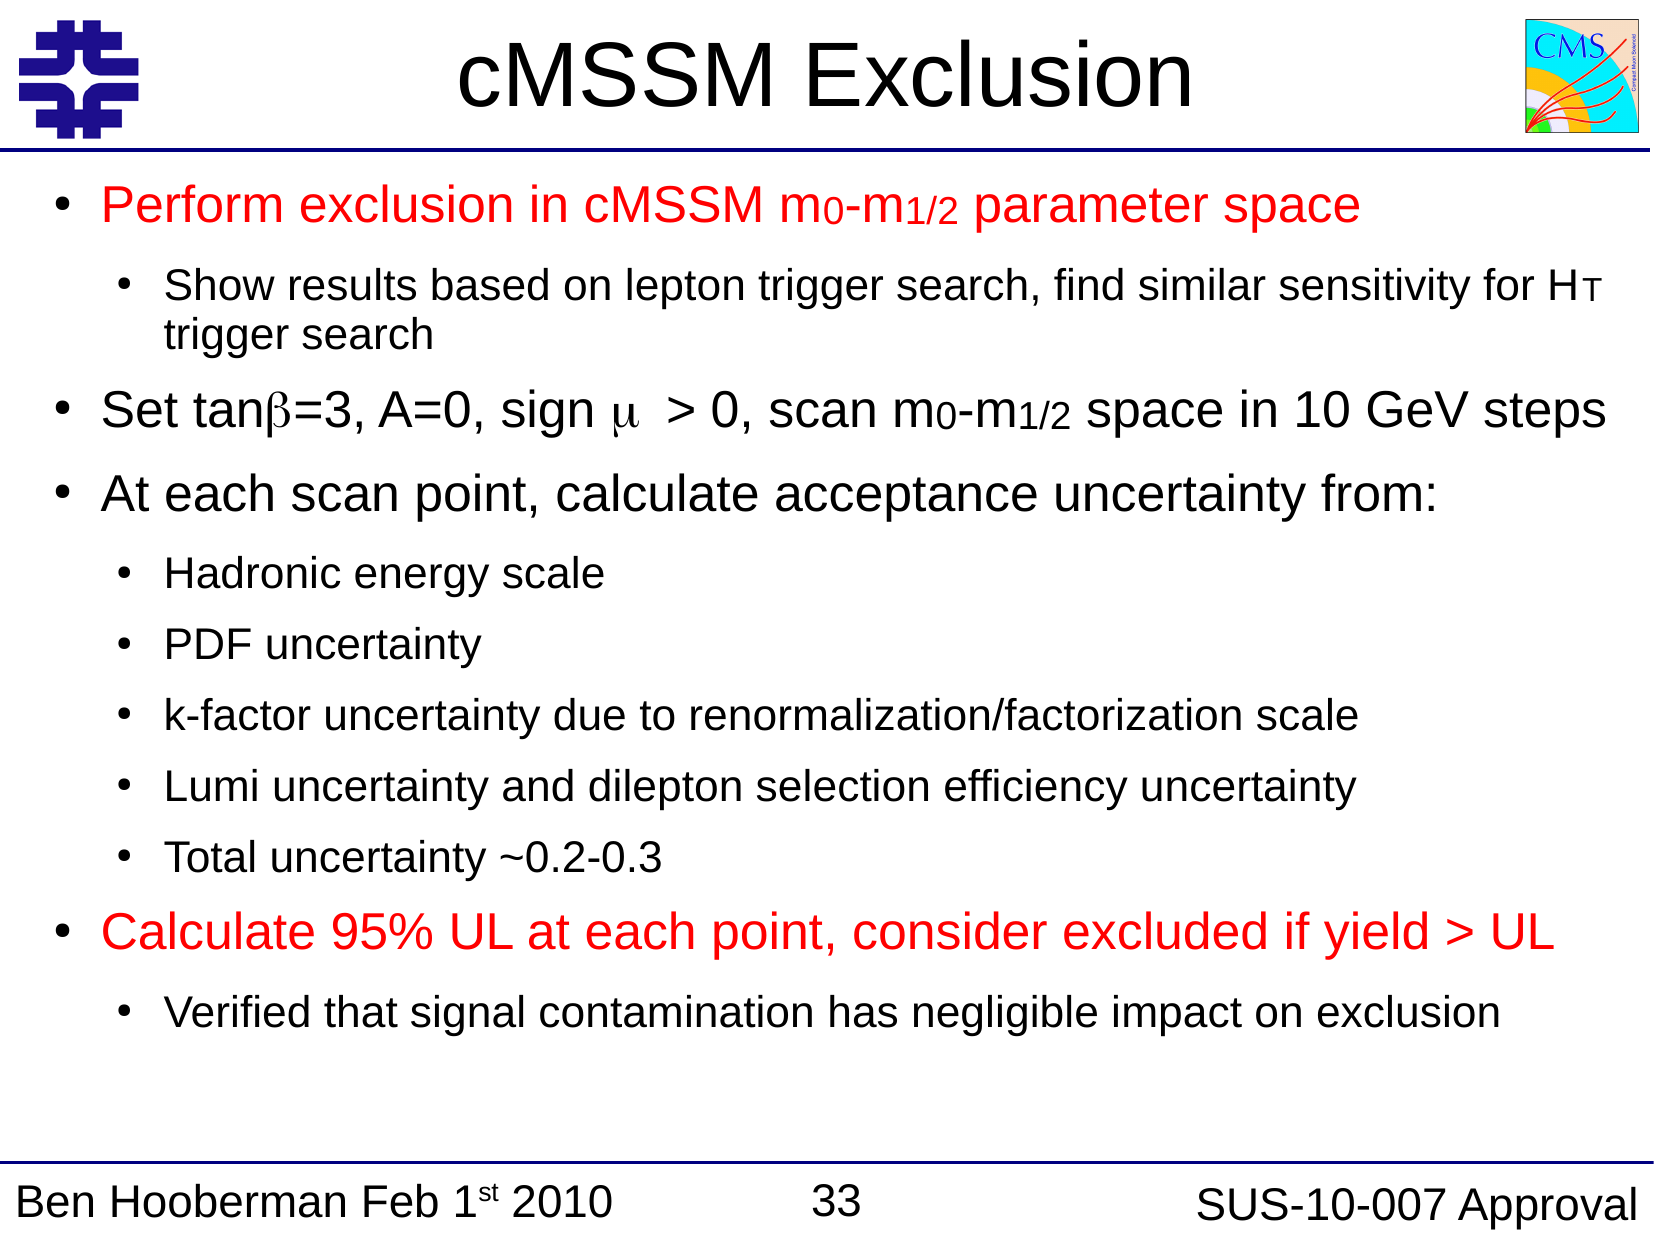

# cMSSM Exclusion
Perform exclusion in cMSSM m0-m1/2 parameter space
Show results based on lepton trigger search, find similar sensitivity for HT trigger search
Set tanb=3, A=0, sign m > 0, scan m0-m1/2 space in 10 GeV steps
At each scan point, calculate acceptance uncertainty from:
Hadronic energy scale
PDF uncertainty
k-factor uncertainty due to renormalization/factorization scale
Lumi uncertainty and dilepton selection efficiency uncertainty
Total uncertainty ~0.2-0.3
Calculate 95% UL at each point, consider excluded if yield > UL
Verified that signal contamination has negligible impact on exclusion
33